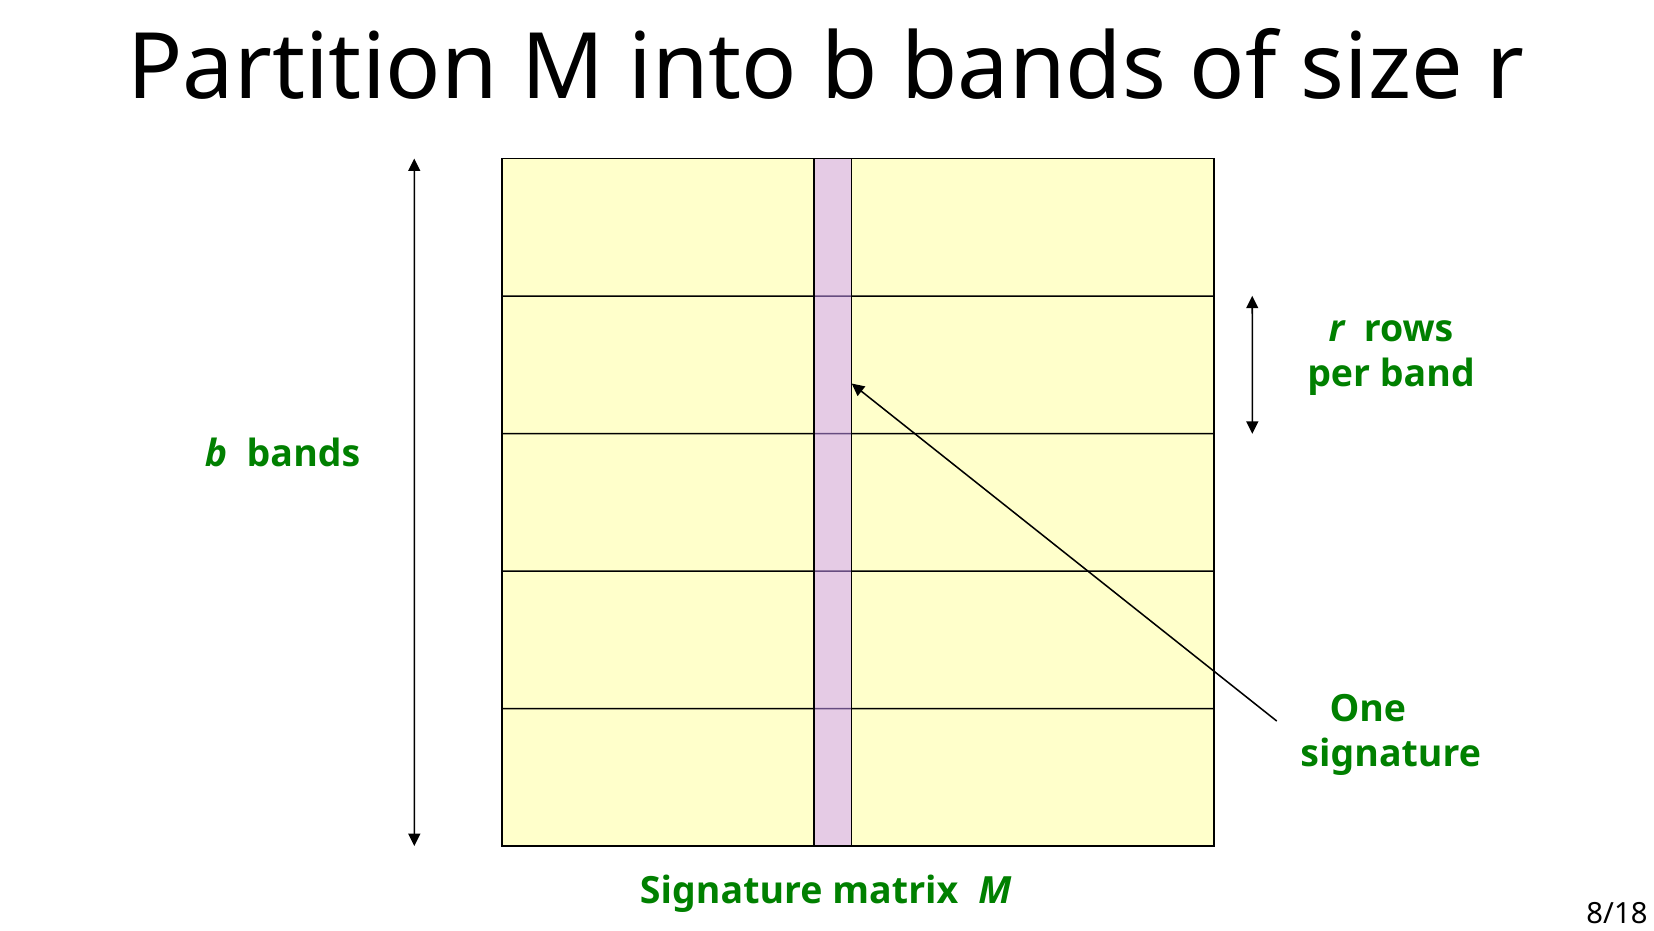

# Partition M into b bands of size r
r rows
per band
b bands
 One
signature
Signature matrix M
8